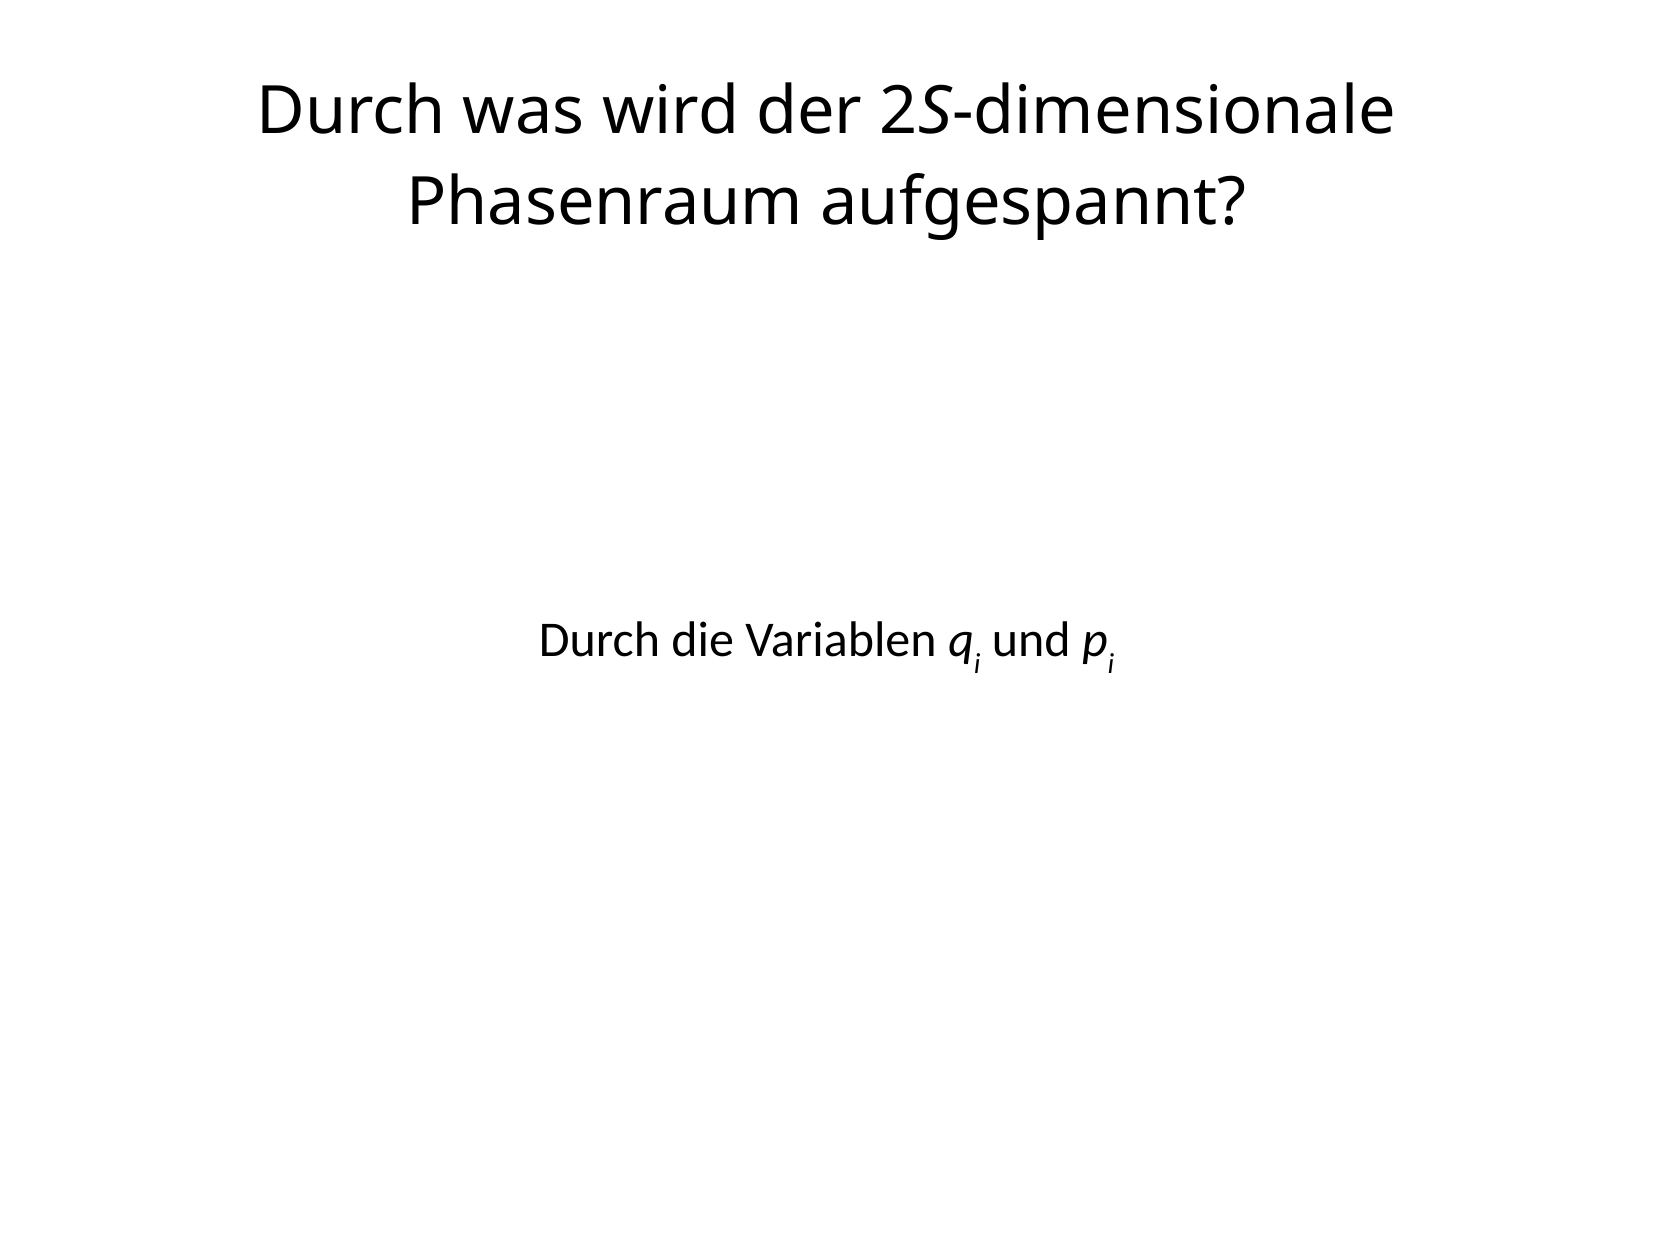

# Durch was wird der 2S-dimensionale Phasenraum aufgespannt?
Durch die Variablen qi und pi